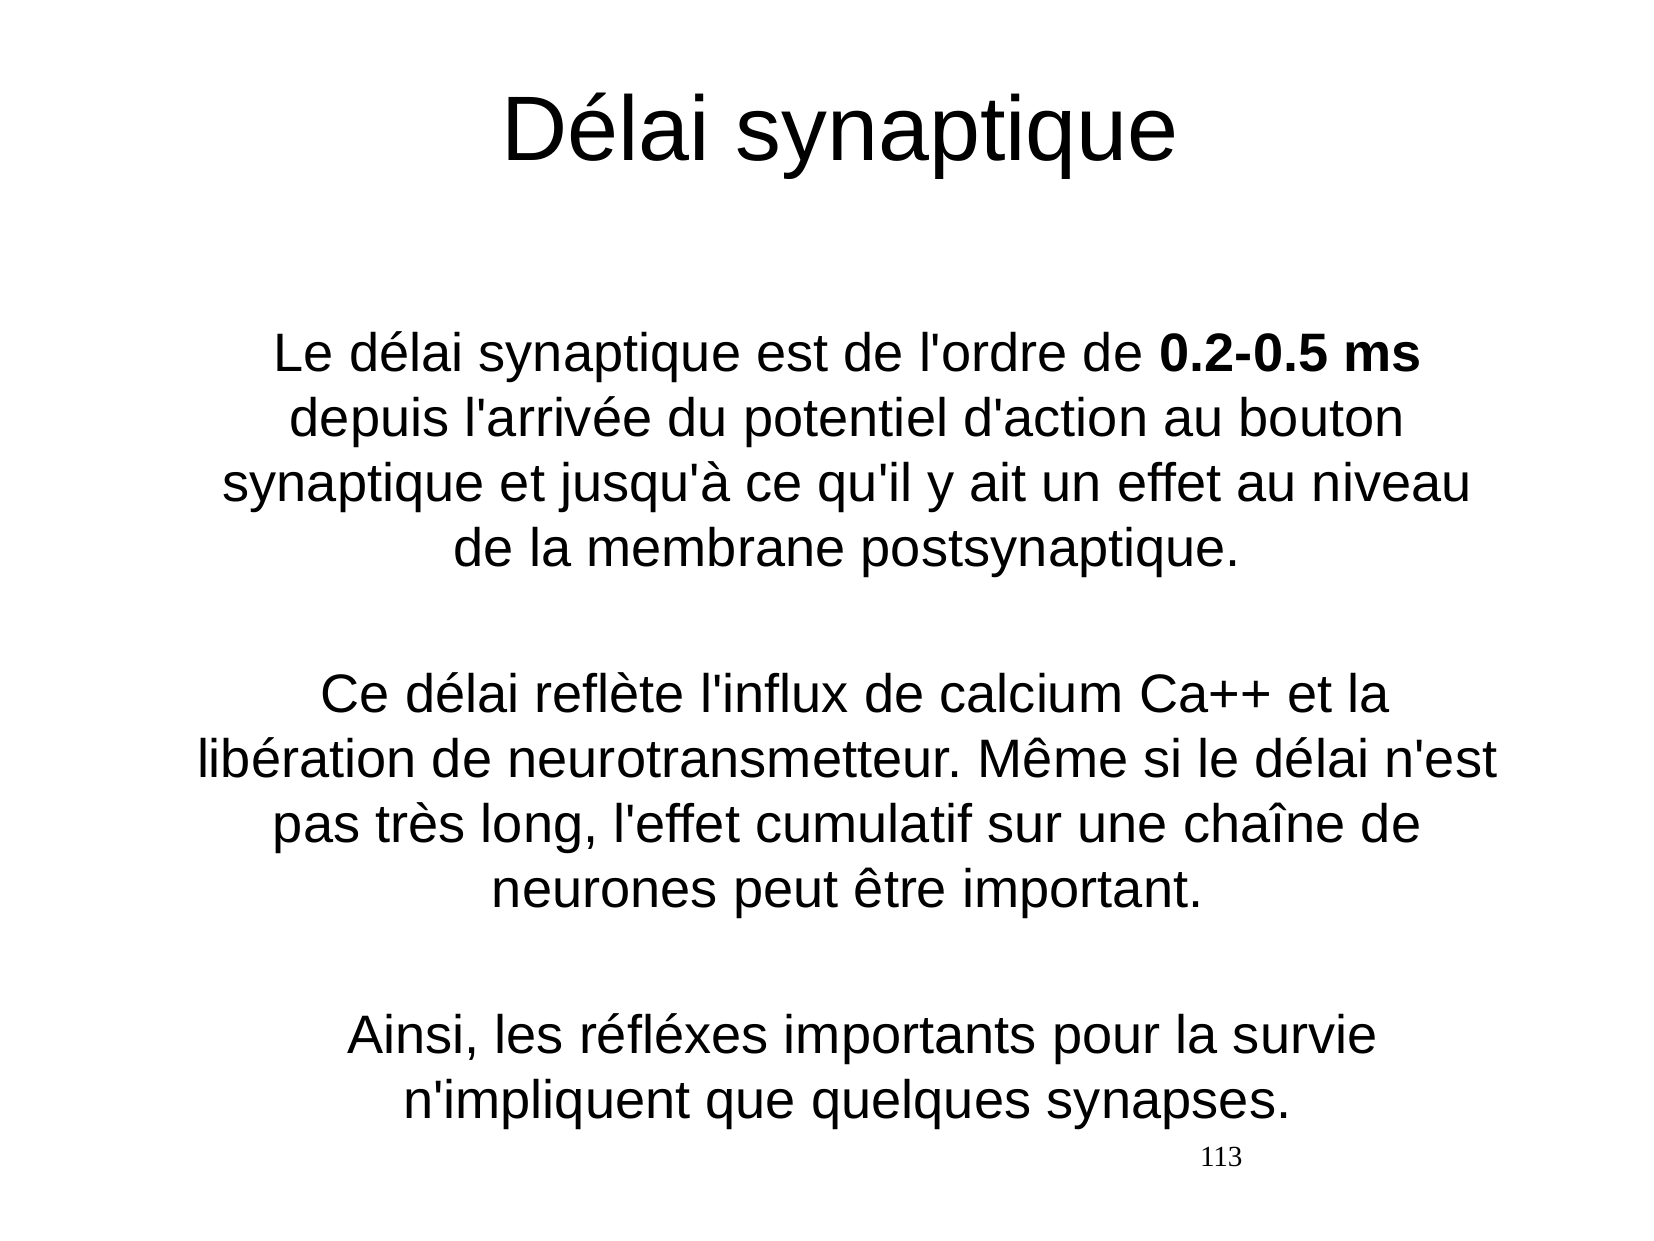

# Délai synaptique
Le délai synaptique est de l'ordre de 0.2-0.5 ms depuis l'arrivée du potentiel d'action au bouton synaptique et jusqu'à ce qu'il y ait un effet au niveau de la membrane postsynaptique.
 Ce délai reflète l'influx de calcium Ca++ et la libération de neurotransmetteur. Même si le délai n'est pas très long, l'effet cumulatif sur une chaîne de neurones peut être important.
 Ainsi, les réfléxes importants pour la survie n'impliquent que quelques synapses.
113